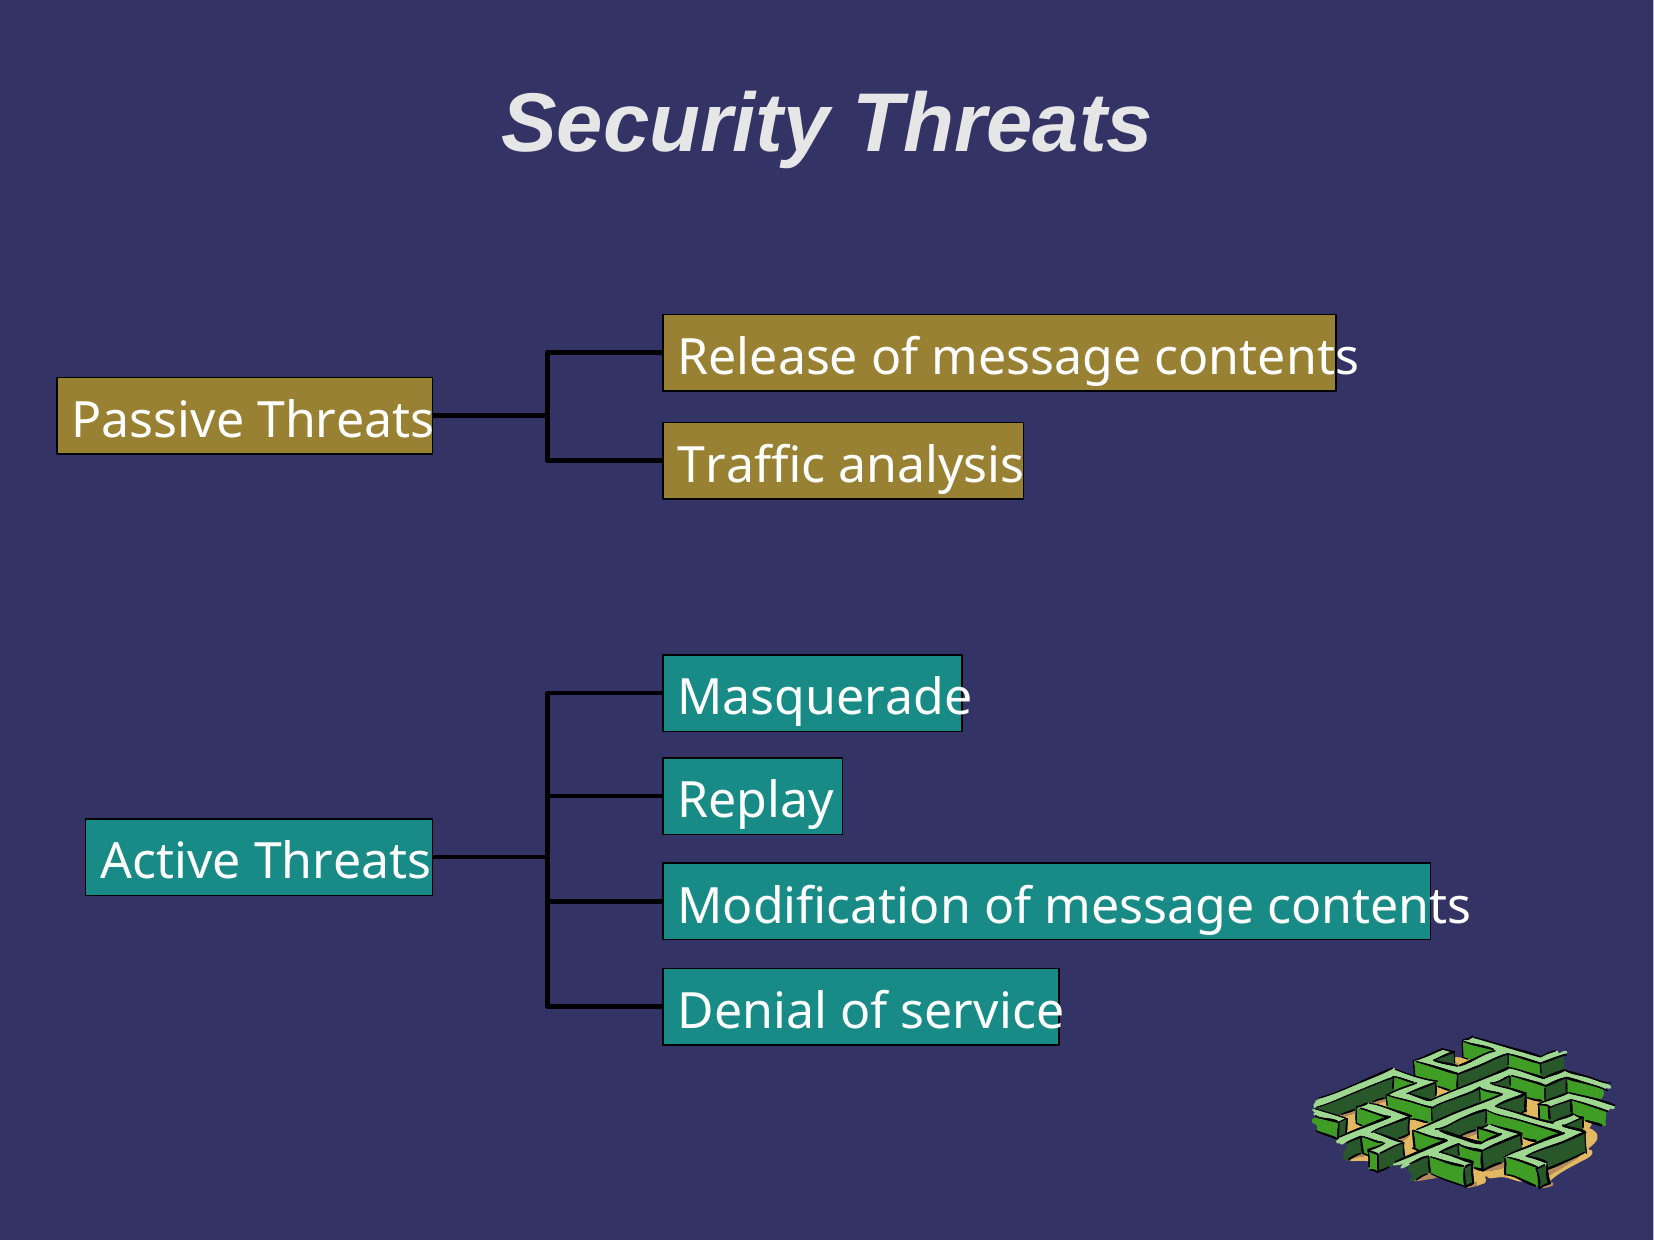

# Security Threats
Release of message contents
Passive Threats
Traffic analysis
Masquerade
Replay
Active Threats
Modification of message contents
Denial of service